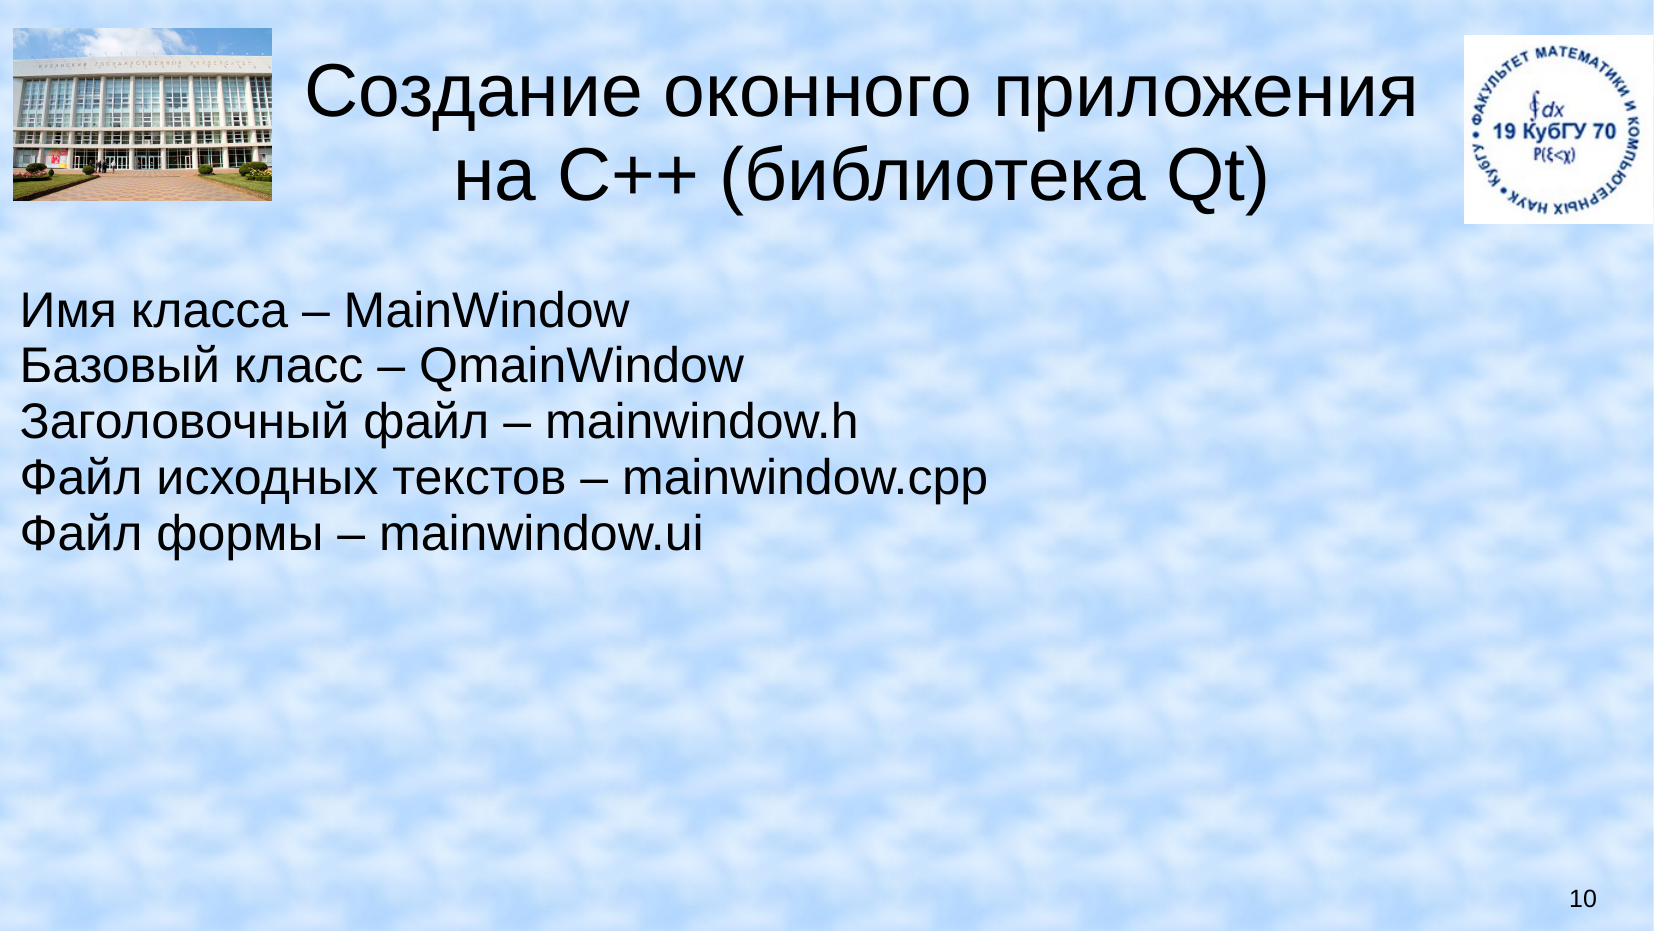

# Создание оконного приложения на С++ (библиотека Qt)
Имя класса – MainWindow
Базовый класс – QmainWindow
Заголовочный файл – mainwindow.h
Файл исходных текстов – mainwindow.cpp
Файл формы – mainwindow.ui